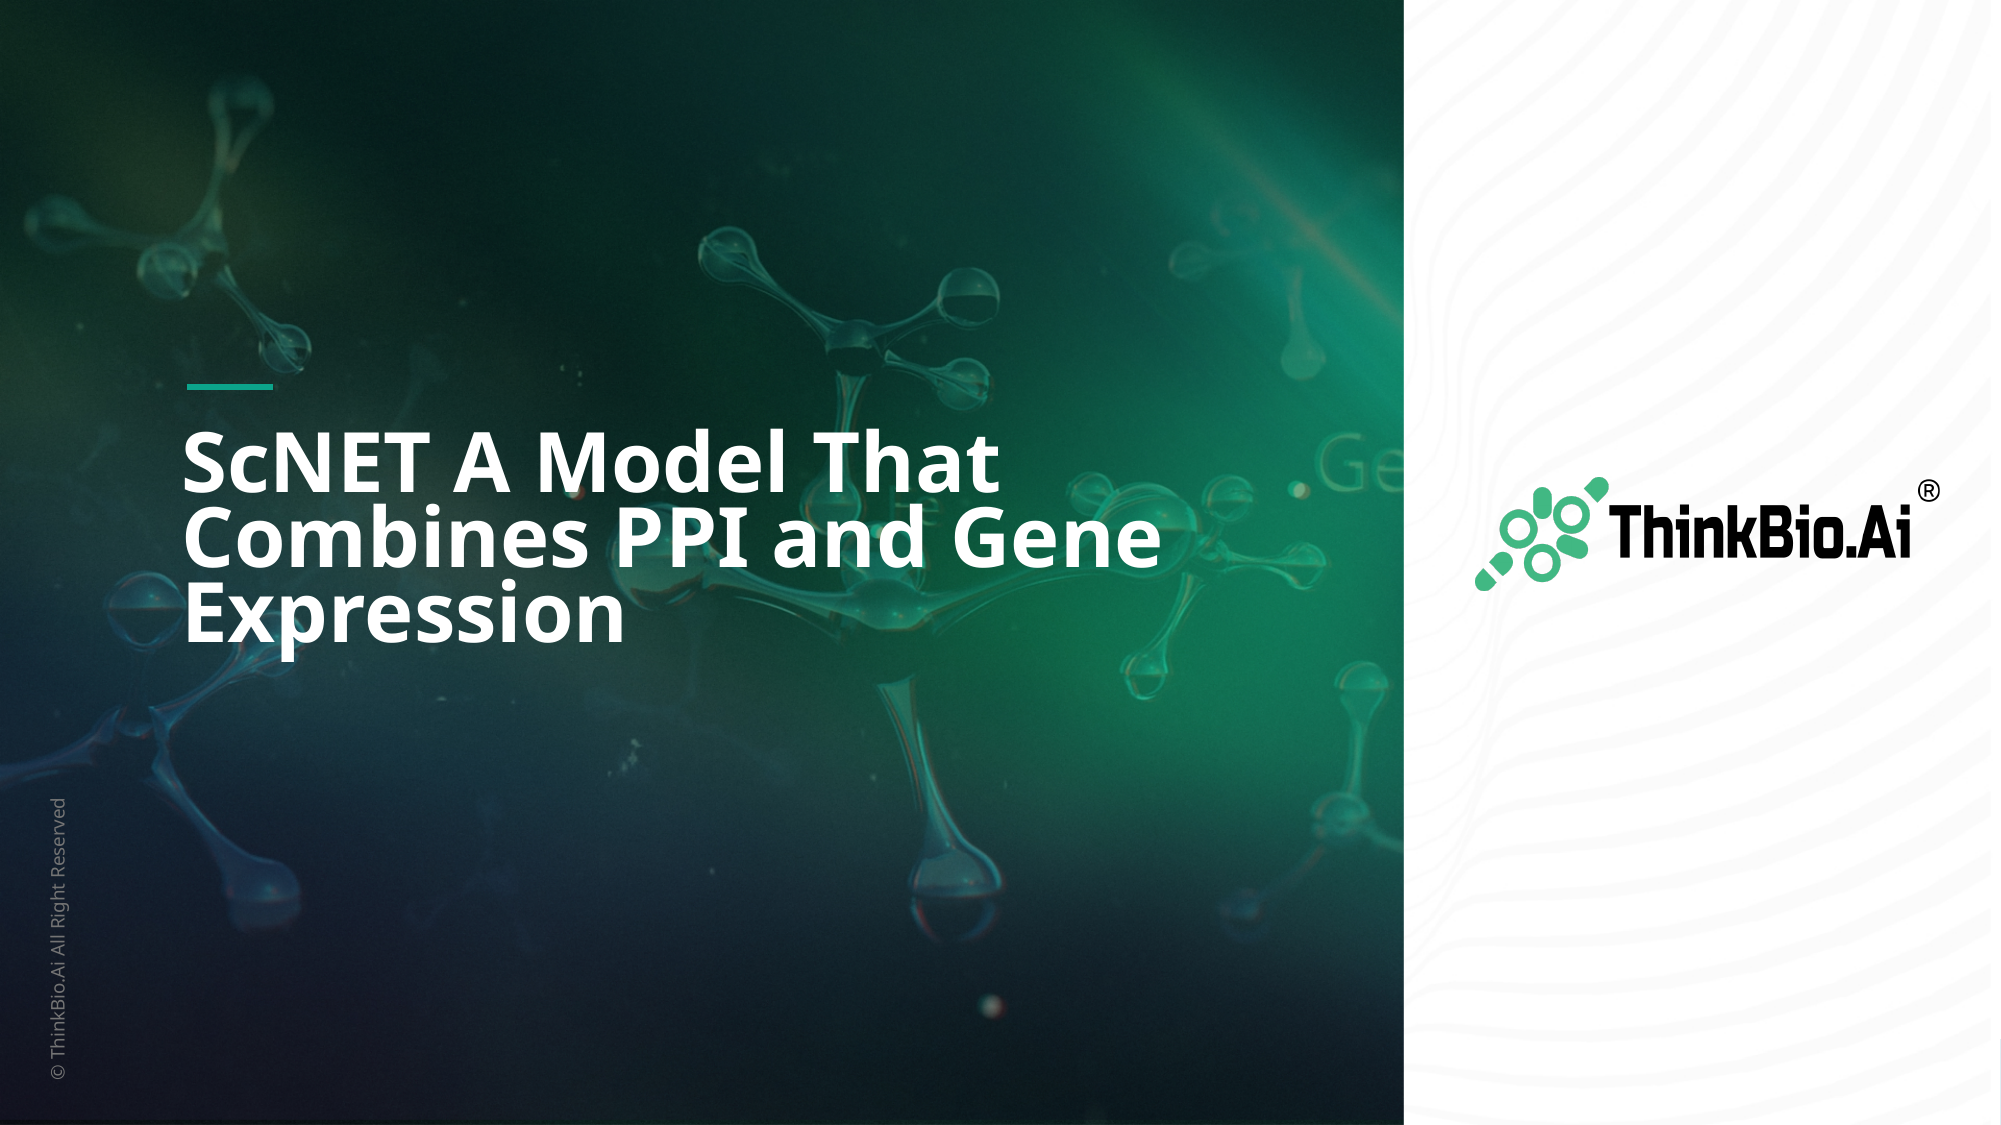

ScNET A Model That Combines PPI and Gene Expression
© ThinkBio.Ai All Right Reserved